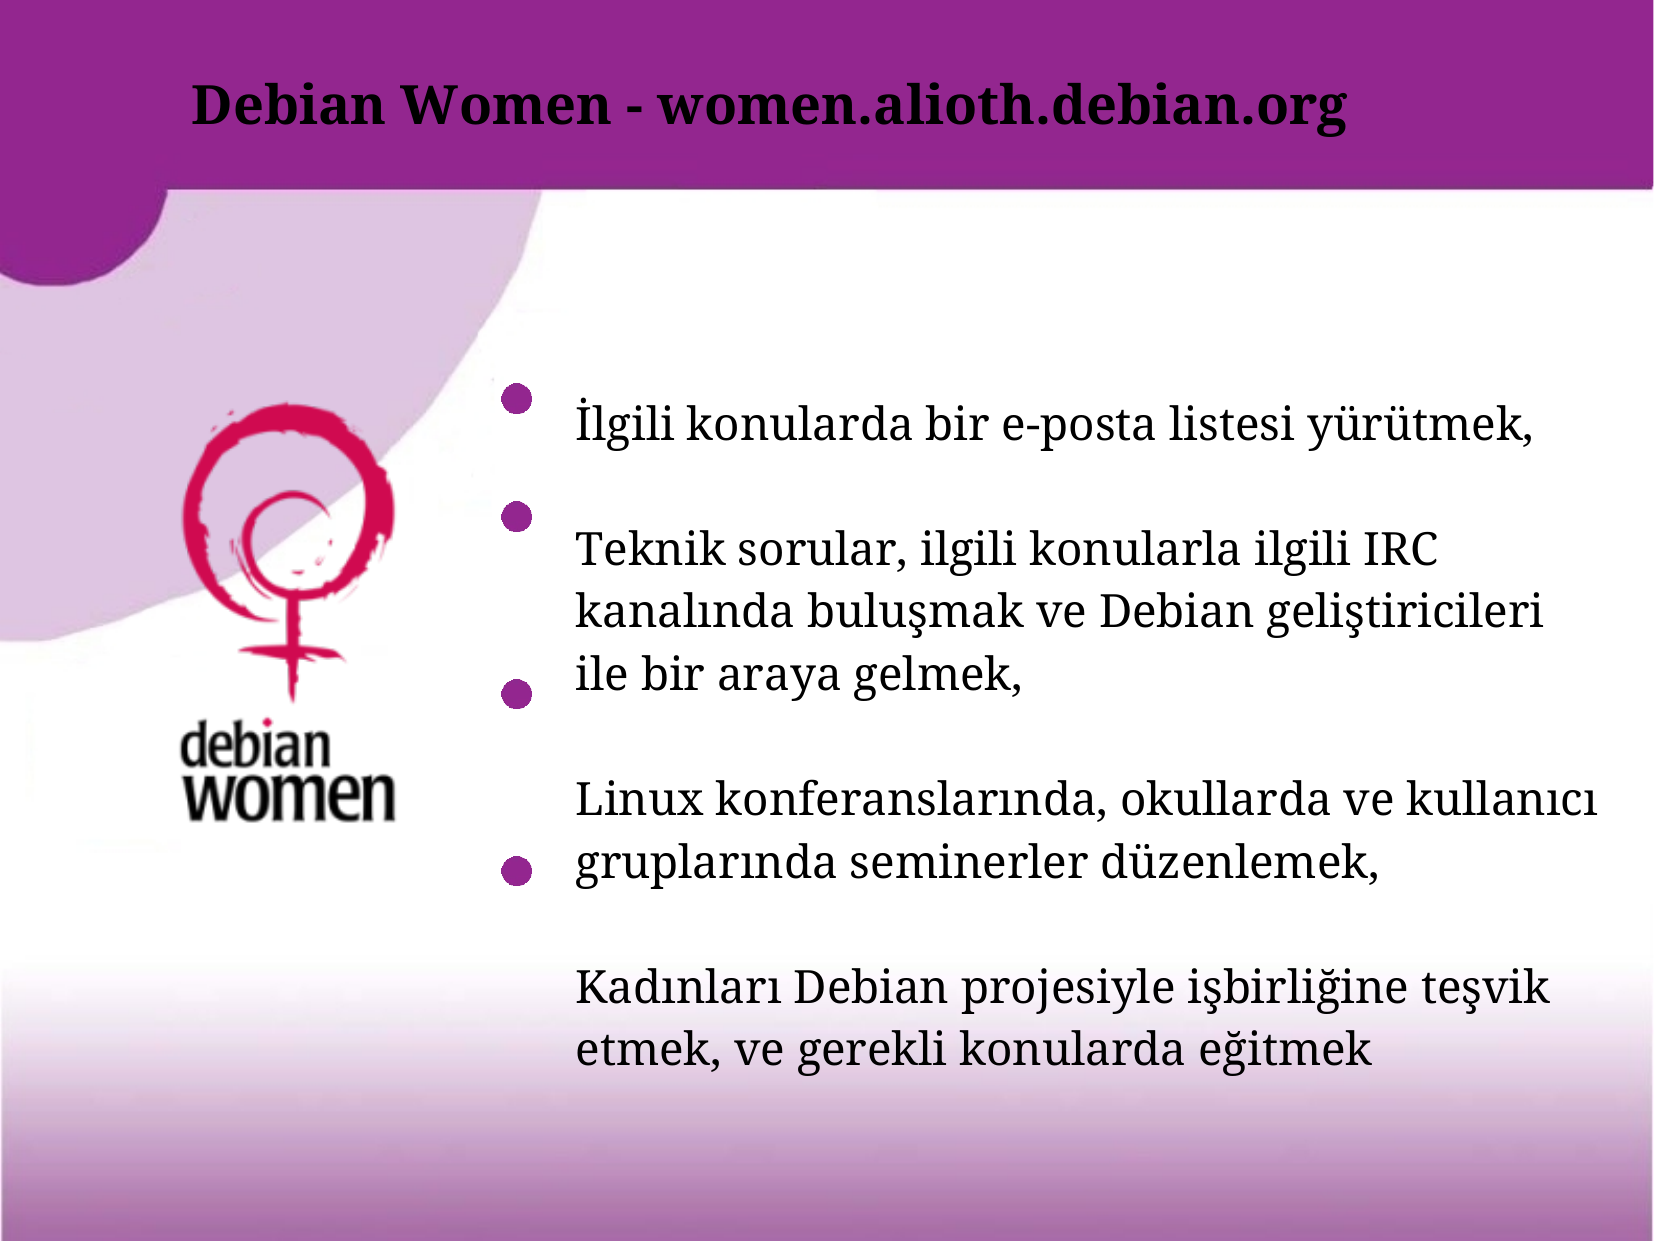

Debian Women - women.alioth.debian.org
İlgili konularda bir e-posta listesi yürütmek,
Teknik sorular, ilgili konularla ilgili IRC kanalında buluşmak ve Debian geliştiricileri ile bir araya gelmek,
Linux konferanslarında, okullarda ve kullanıcı gruplarında seminerler düzenlemek,
Kadınları Debian projesiyle işbirliğine teşvik etmek, ve gerekli konularda eğitmek